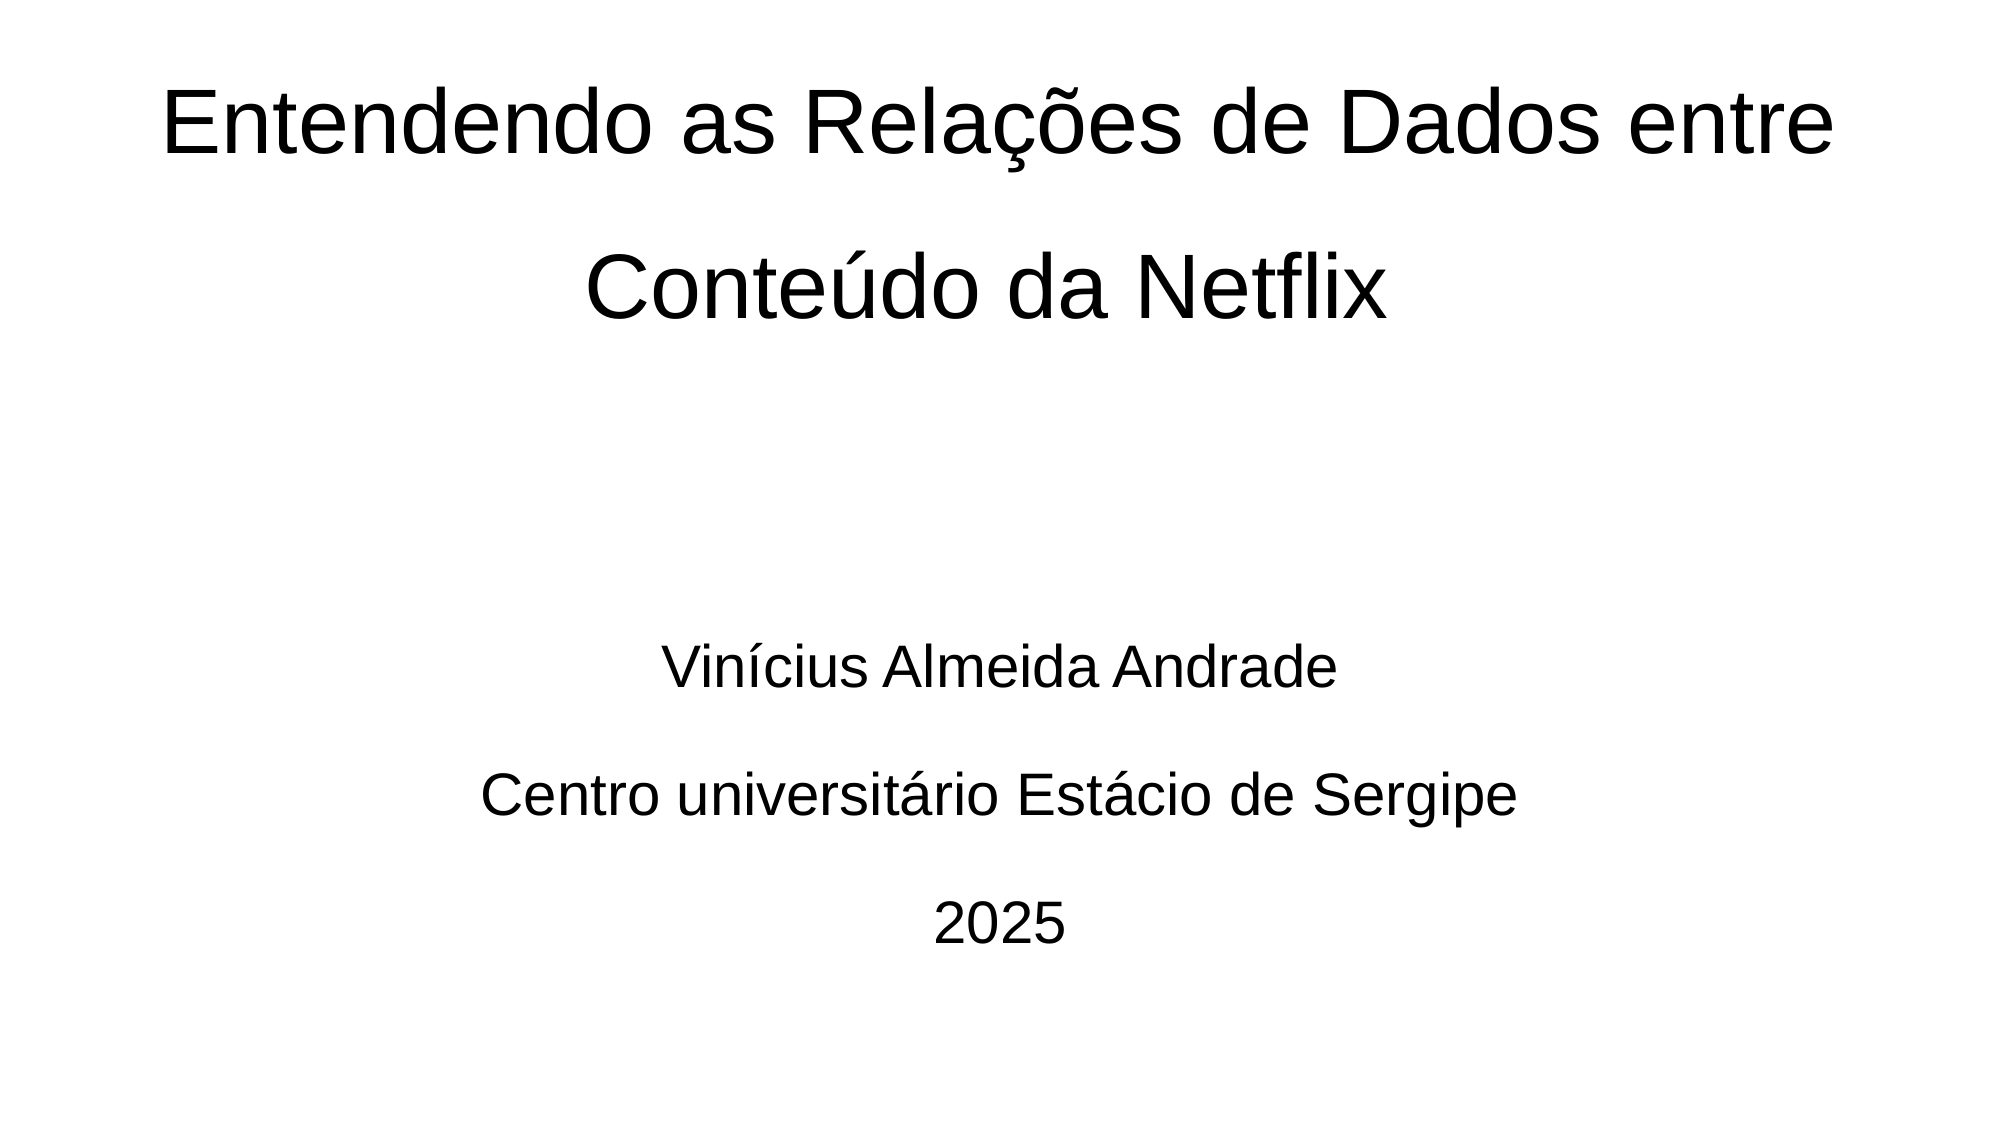

Entendendo as Relações de Dados entre Conteúdo da Netflix
# Vinícius Almeida Andrade
Centro universitário Estácio de Sergipe
2025